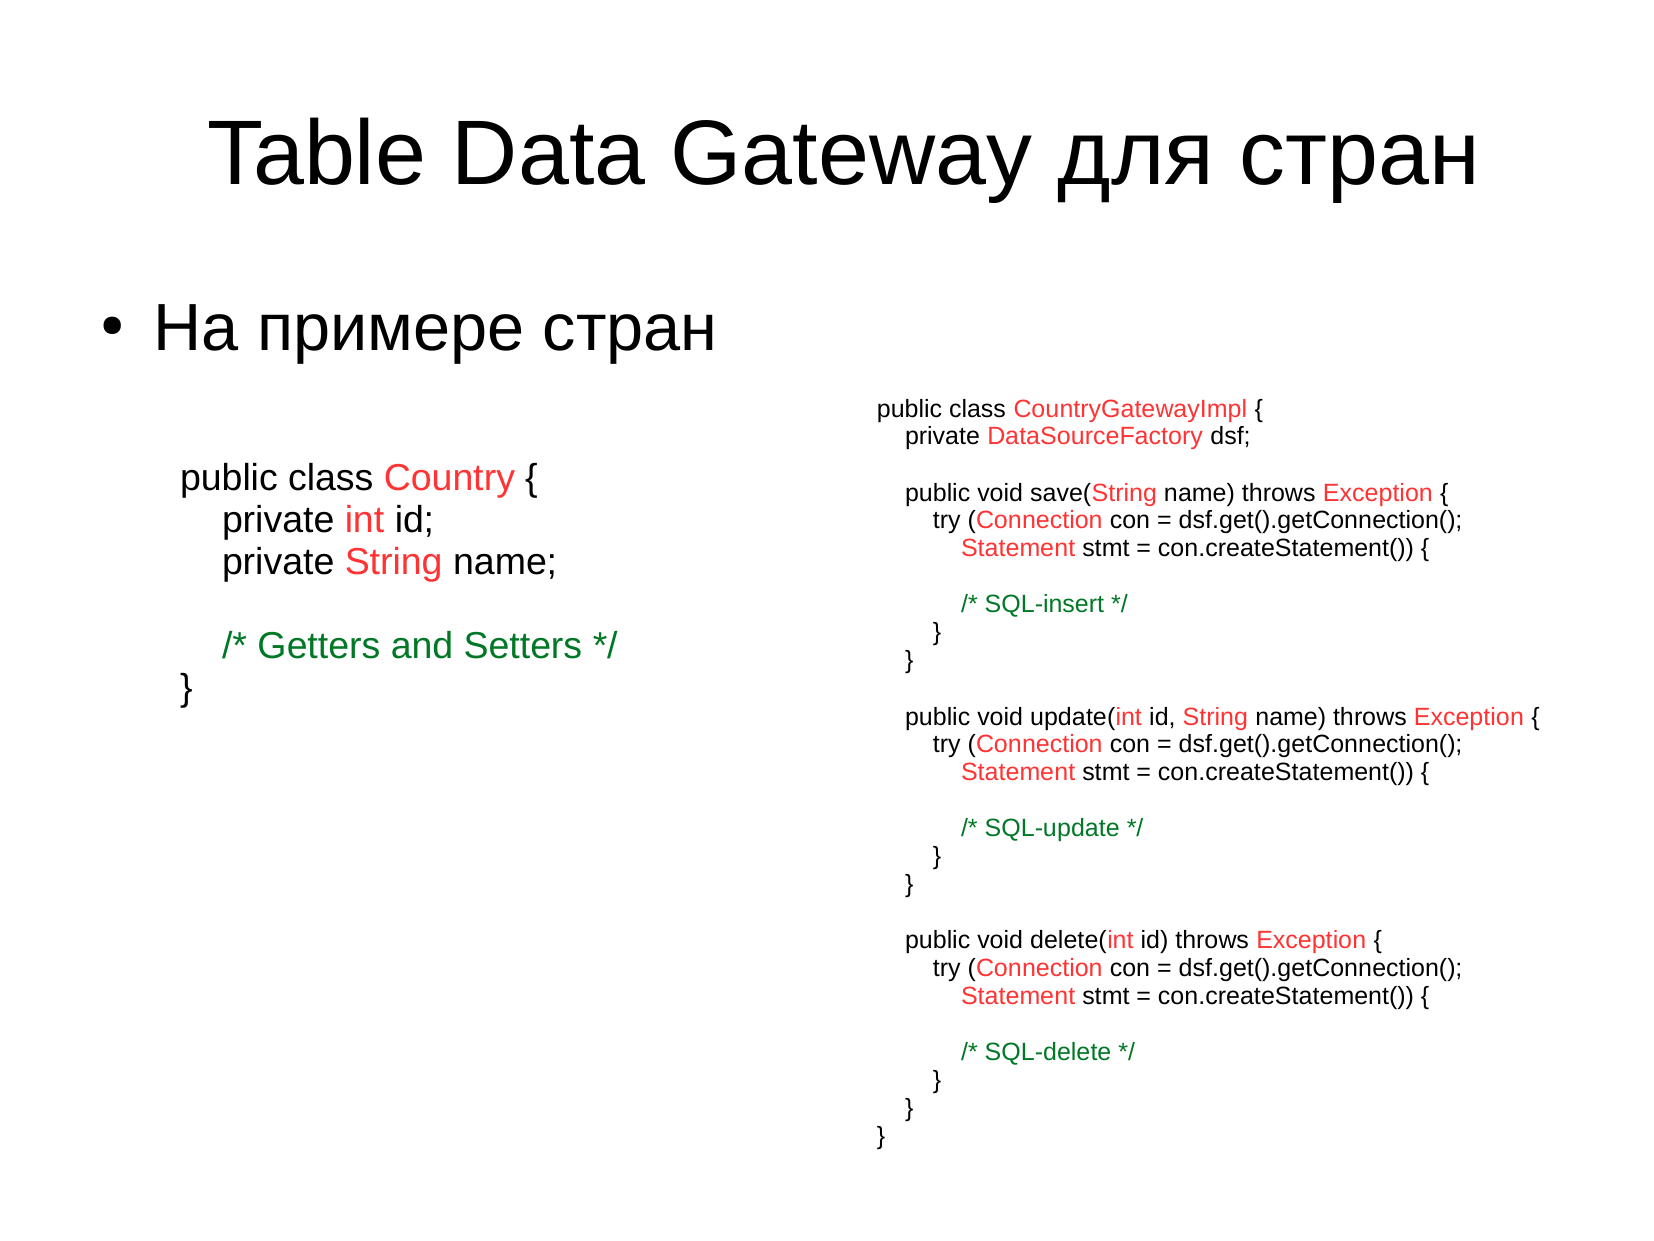

# Table Data Gateway для стран
На примере стран
public class CountryGatewayImpl {
 private DataSourceFactory dsf;
 public void save(String name) throws Exception {
 try (Connection con = dsf.get().getConnection();
 Statement stmt = con.createStatement()) {
 /* SQL-insert */
 }
 }
 public void update(int id, String name) throws Exception {
 try (Connection con = dsf.get().getConnection();
 Statement stmt = con.createStatement()) {
 /* SQL-update */
 }
 }
 public void delete(int id) throws Exception {
 try (Connection con = dsf.get().getConnection();
 Statement stmt = con.createStatement()) {
 /* SQL-delete */
 }
 }
}
public class Country {
 private int id;
 private String name;
 /* Getters and Setters */
}